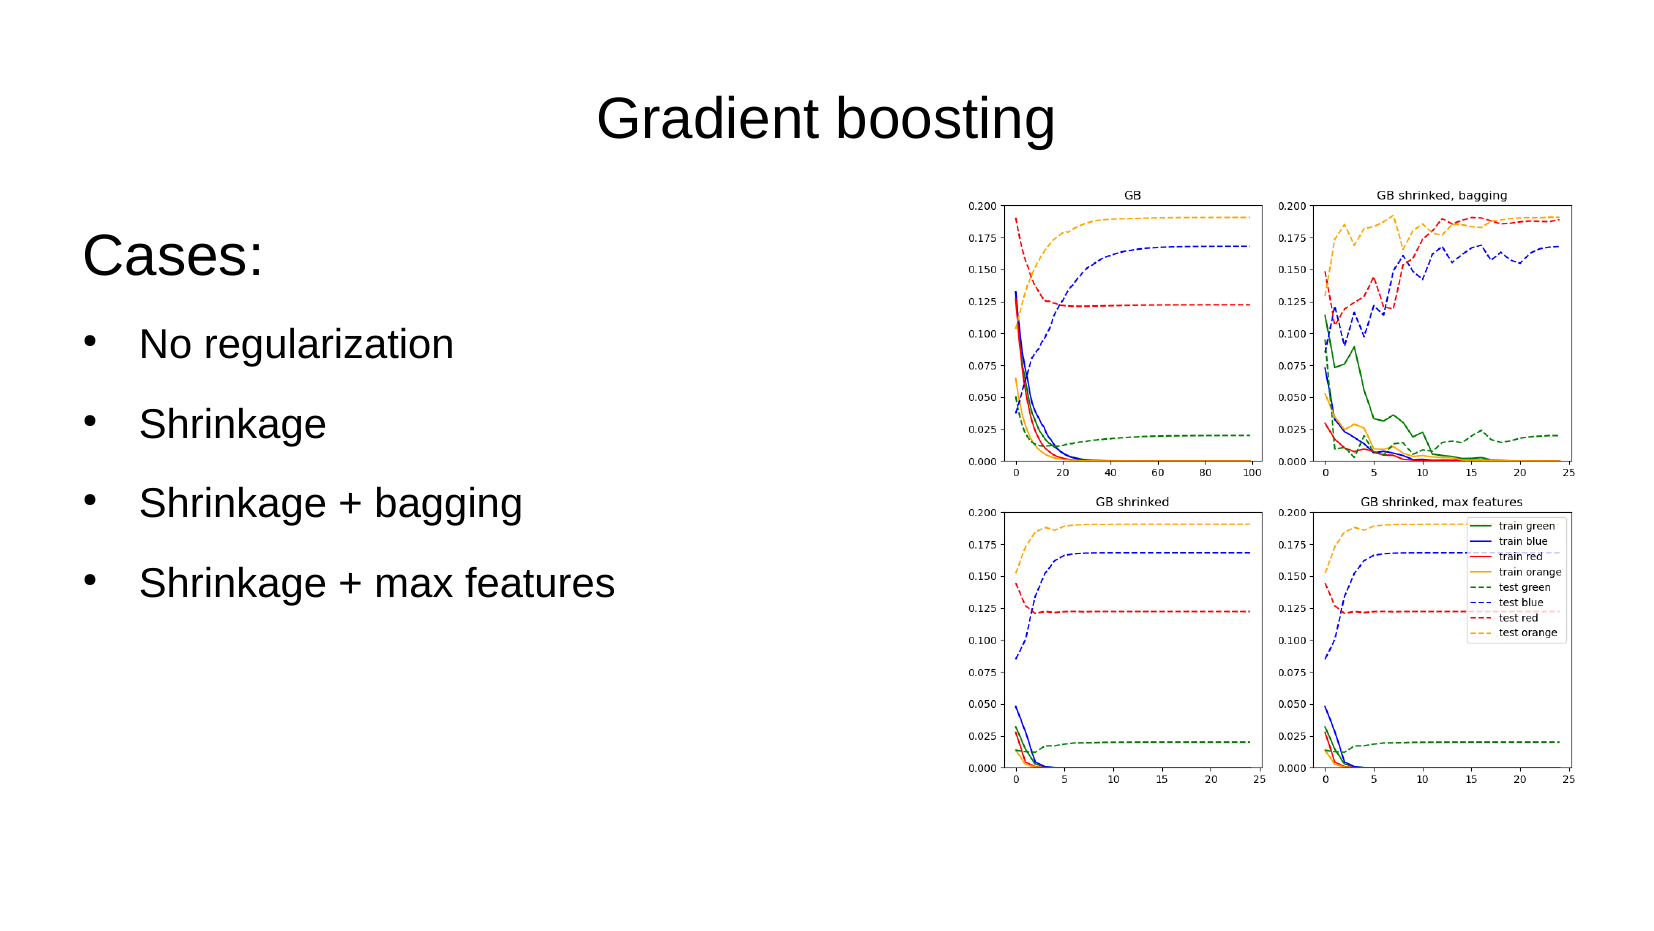

# Gradient boosting
Cases:
No regularization
Shrinkage
Shrinkage + bagging
Shrinkage + max features